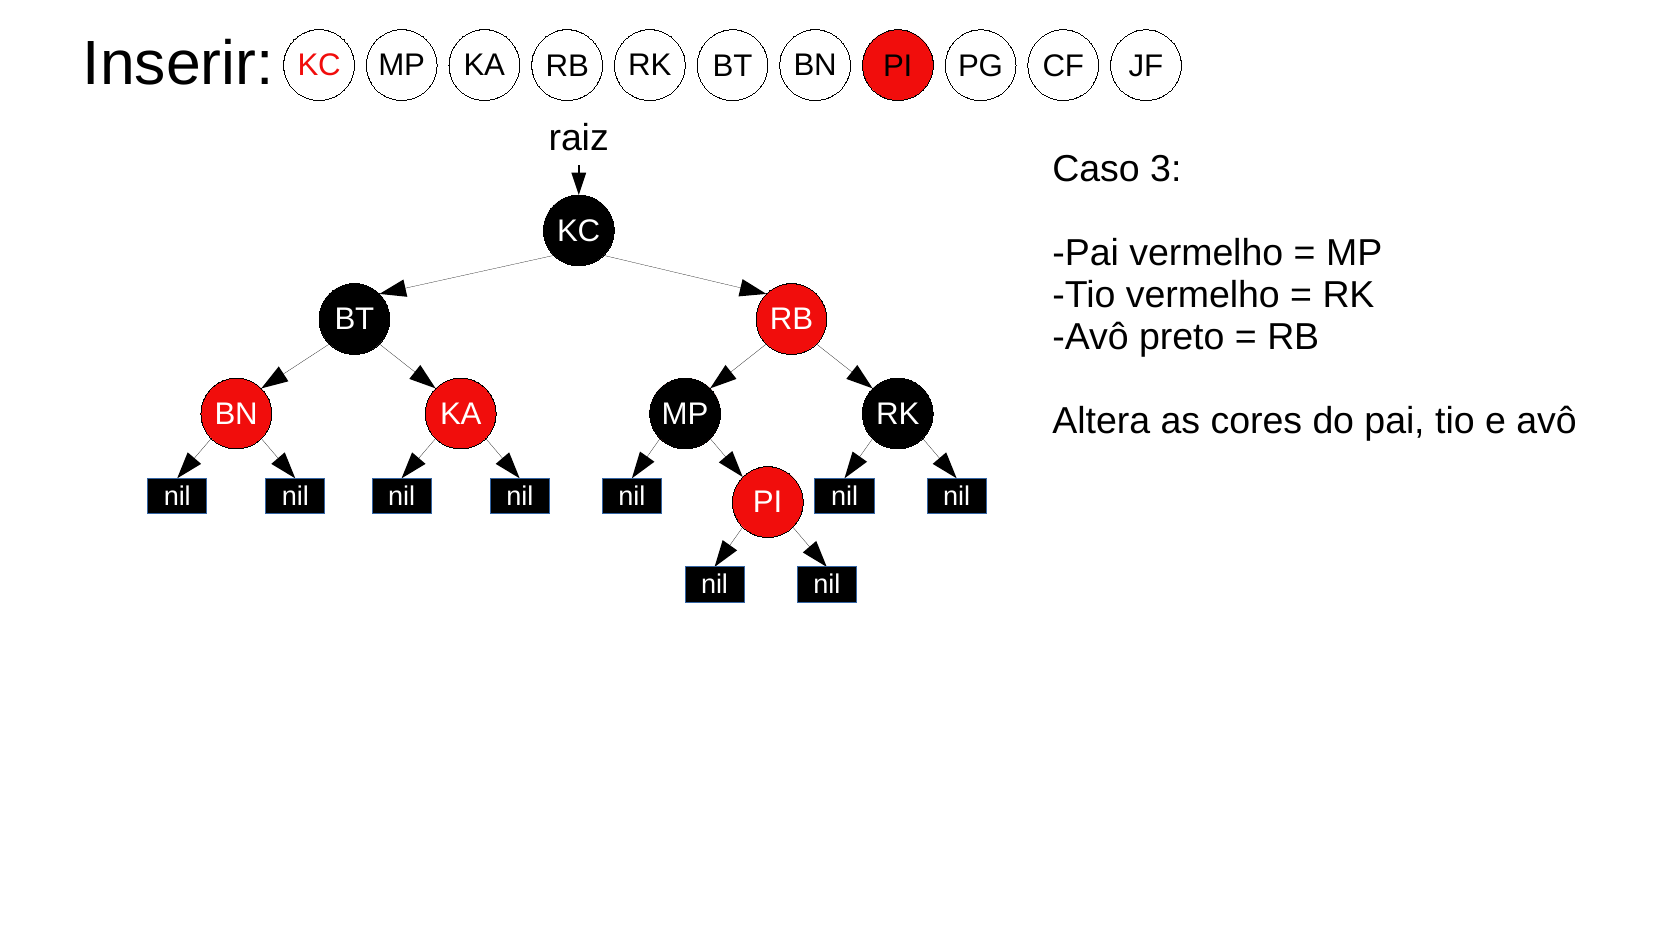

# Inserir:
KC
KC
MP
LAT
KA
LAT
RK
BN
RB
BT
PI
CF
PG
JF
raiz
Caso 3:
-Pai vermelho = MP
-Tio vermelho = RK
-Avô preto = RB
Altera as cores do pai, tio e avô
KC
BT
RB
BN
KA
MP
MP
RK
PI
nil
nil
nil
nil
nil
nil
nil
nil
nil
nil